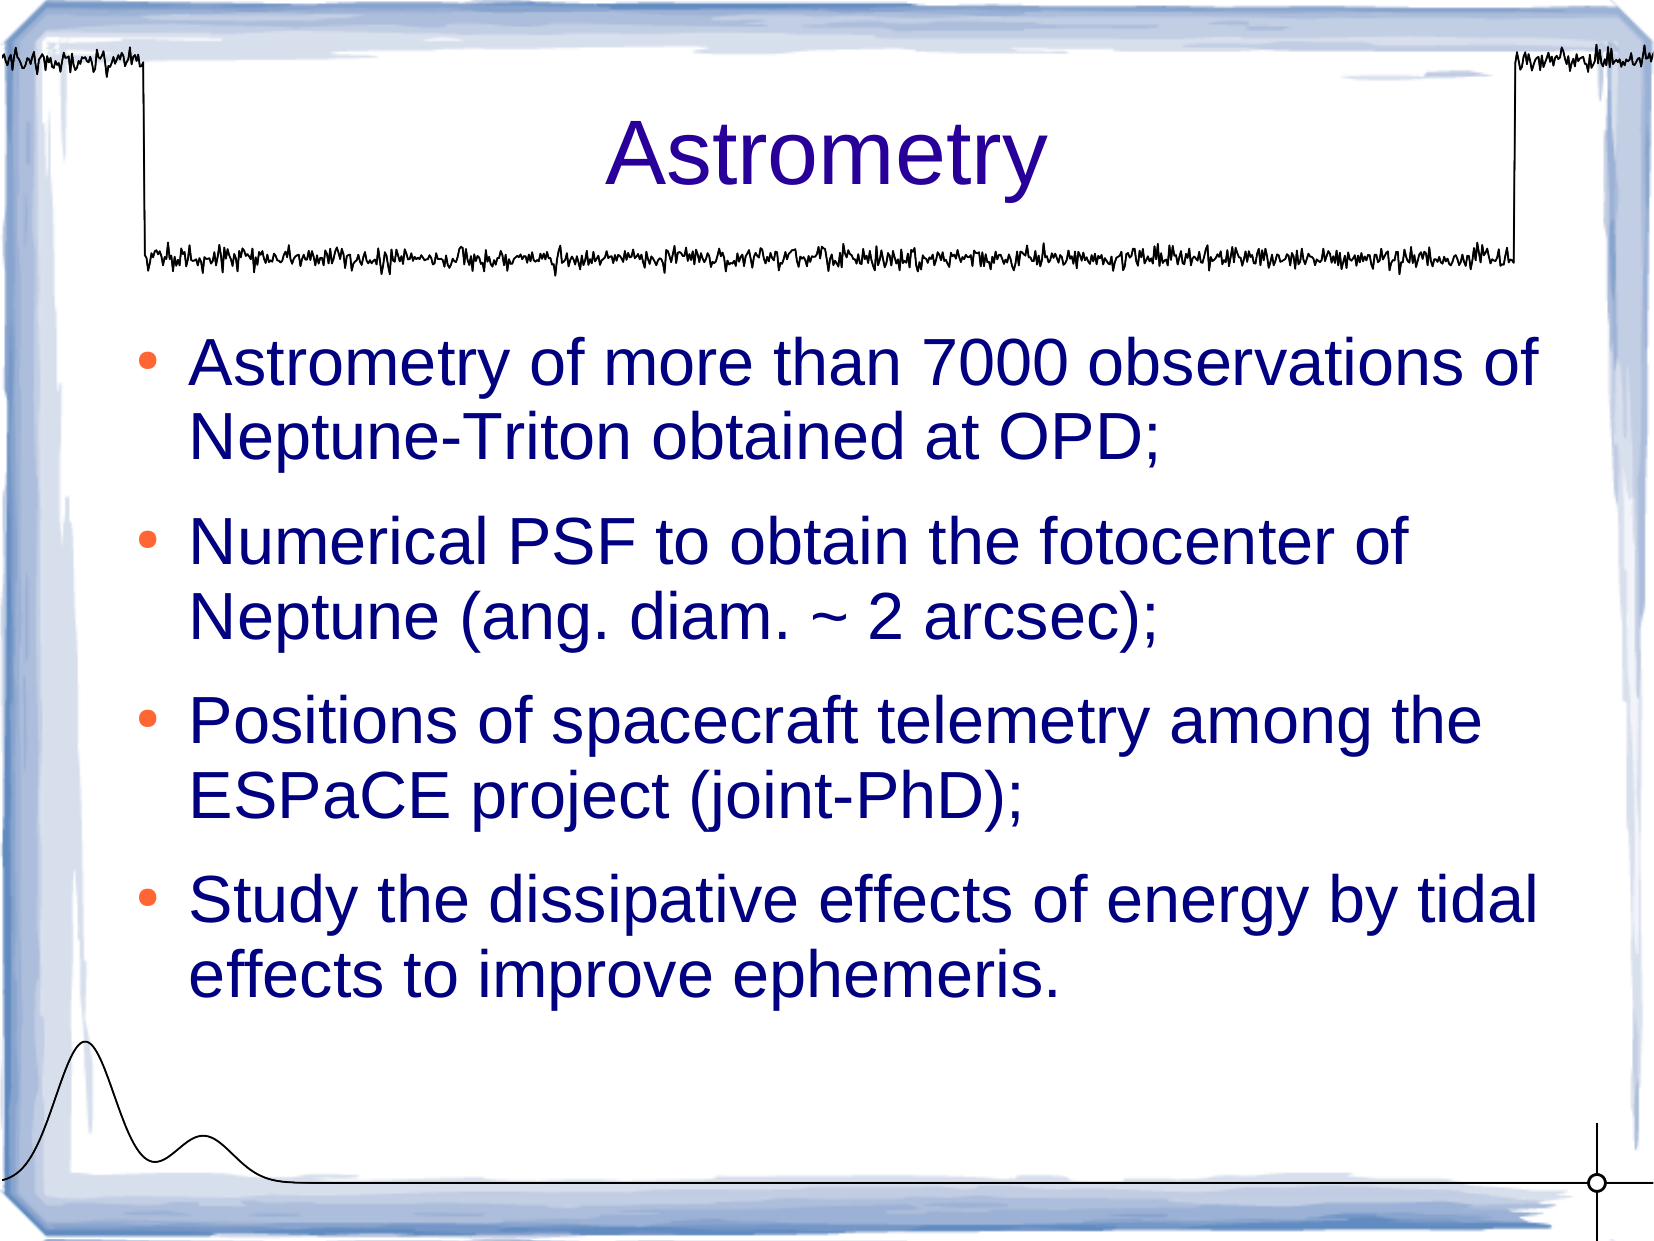

# Astrometry
Astrometry of more than 7000 observations of Neptune-Triton obtained at OPD;
Numerical PSF to obtain the fotocenter of Neptune (ang. diam. ~ 2 arcsec);
Positions of spacecraft telemetry among the ESPaCE project (joint-PhD);
Study the dissipative effects of energy by tidal effects to improve ephemeris.